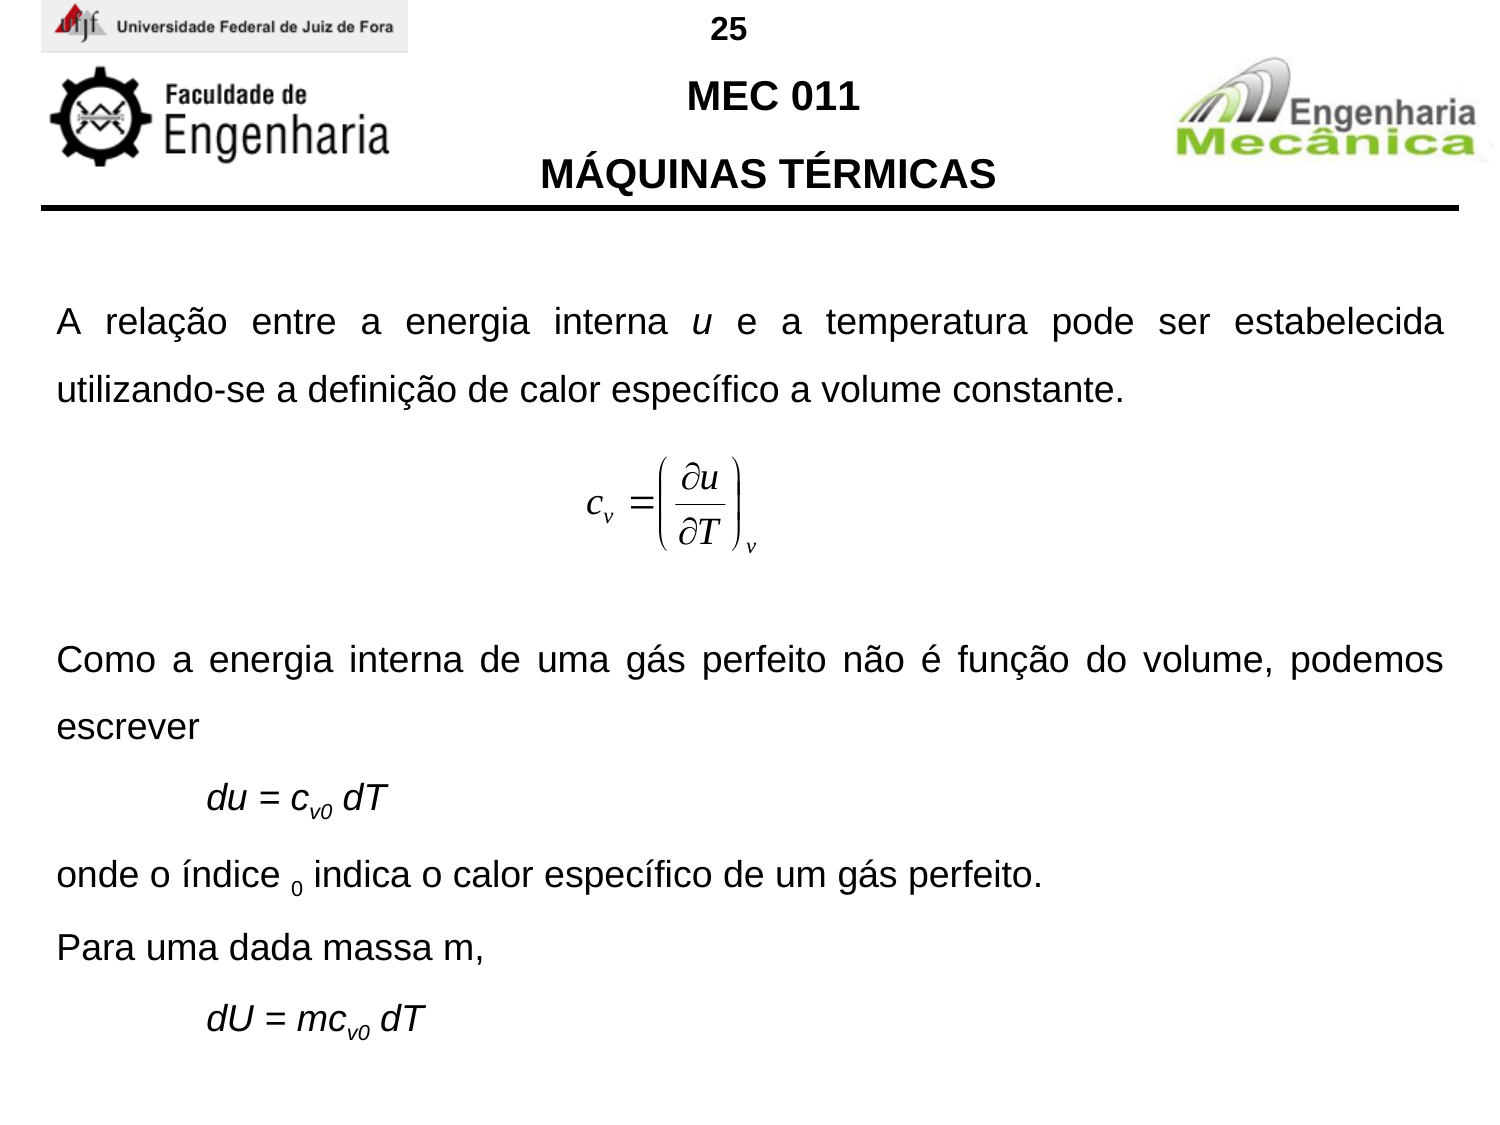

A relação entre a energia interna u e a temperatura pode ser estabelecida utilizando-se a definição de calor específico a volume constante.
Como a energia interna de uma gás perfeito não é função do volume, podemos escrever
	du = cv0 dT
onde o índice 0 indica o calor específico de um gás perfeito.
Para uma dada massa m,
	dU = mcv0 dT